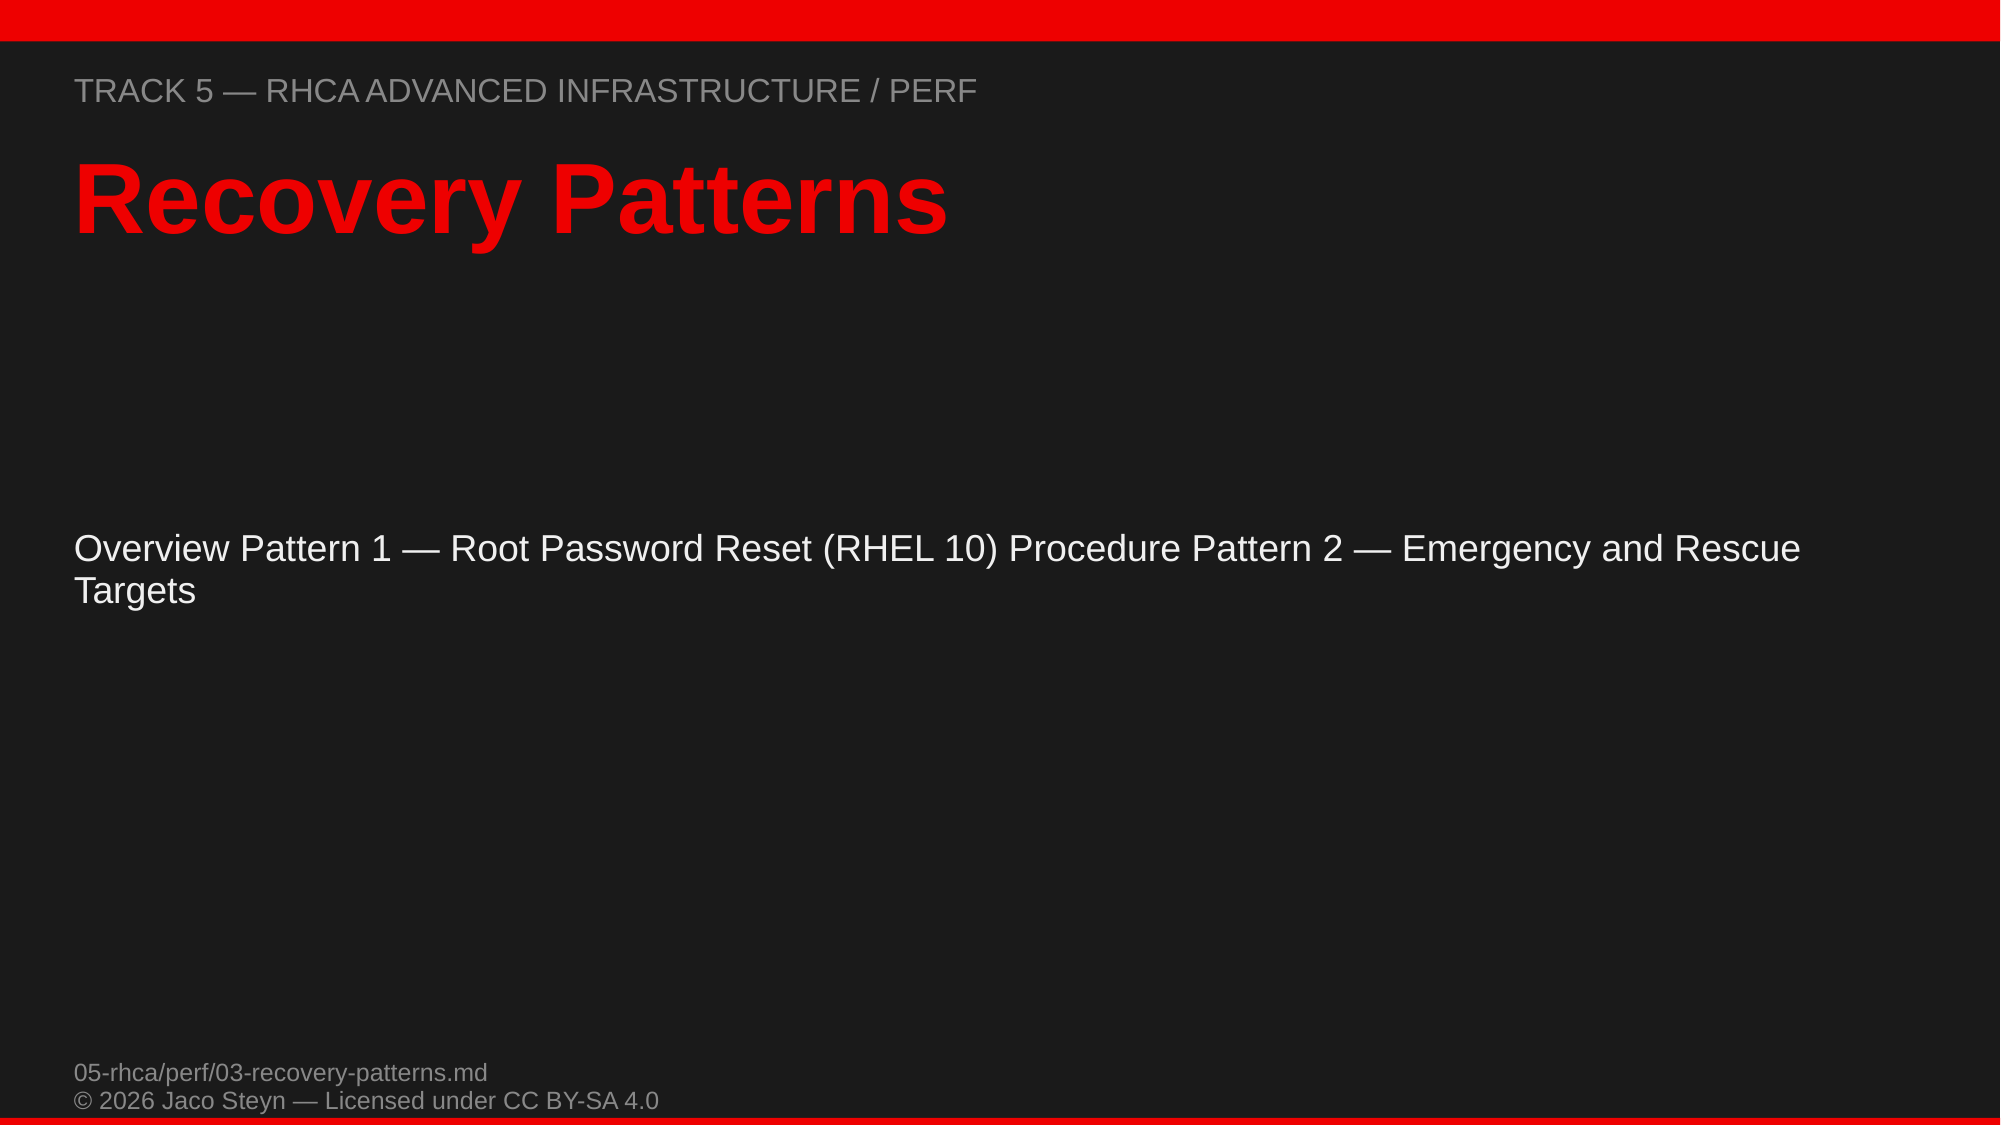

TRACK 5 — RHCA ADVANCED INFRASTRUCTURE / PERF
Recovery Patterns
Overview Pattern 1 — Root Password Reset (RHEL 10) Procedure Pattern 2 — Emergency and Rescue Targets
05-rhca/perf/03-recovery-patterns.md
© 2026 Jaco Steyn — Licensed under CC BY-SA 4.0